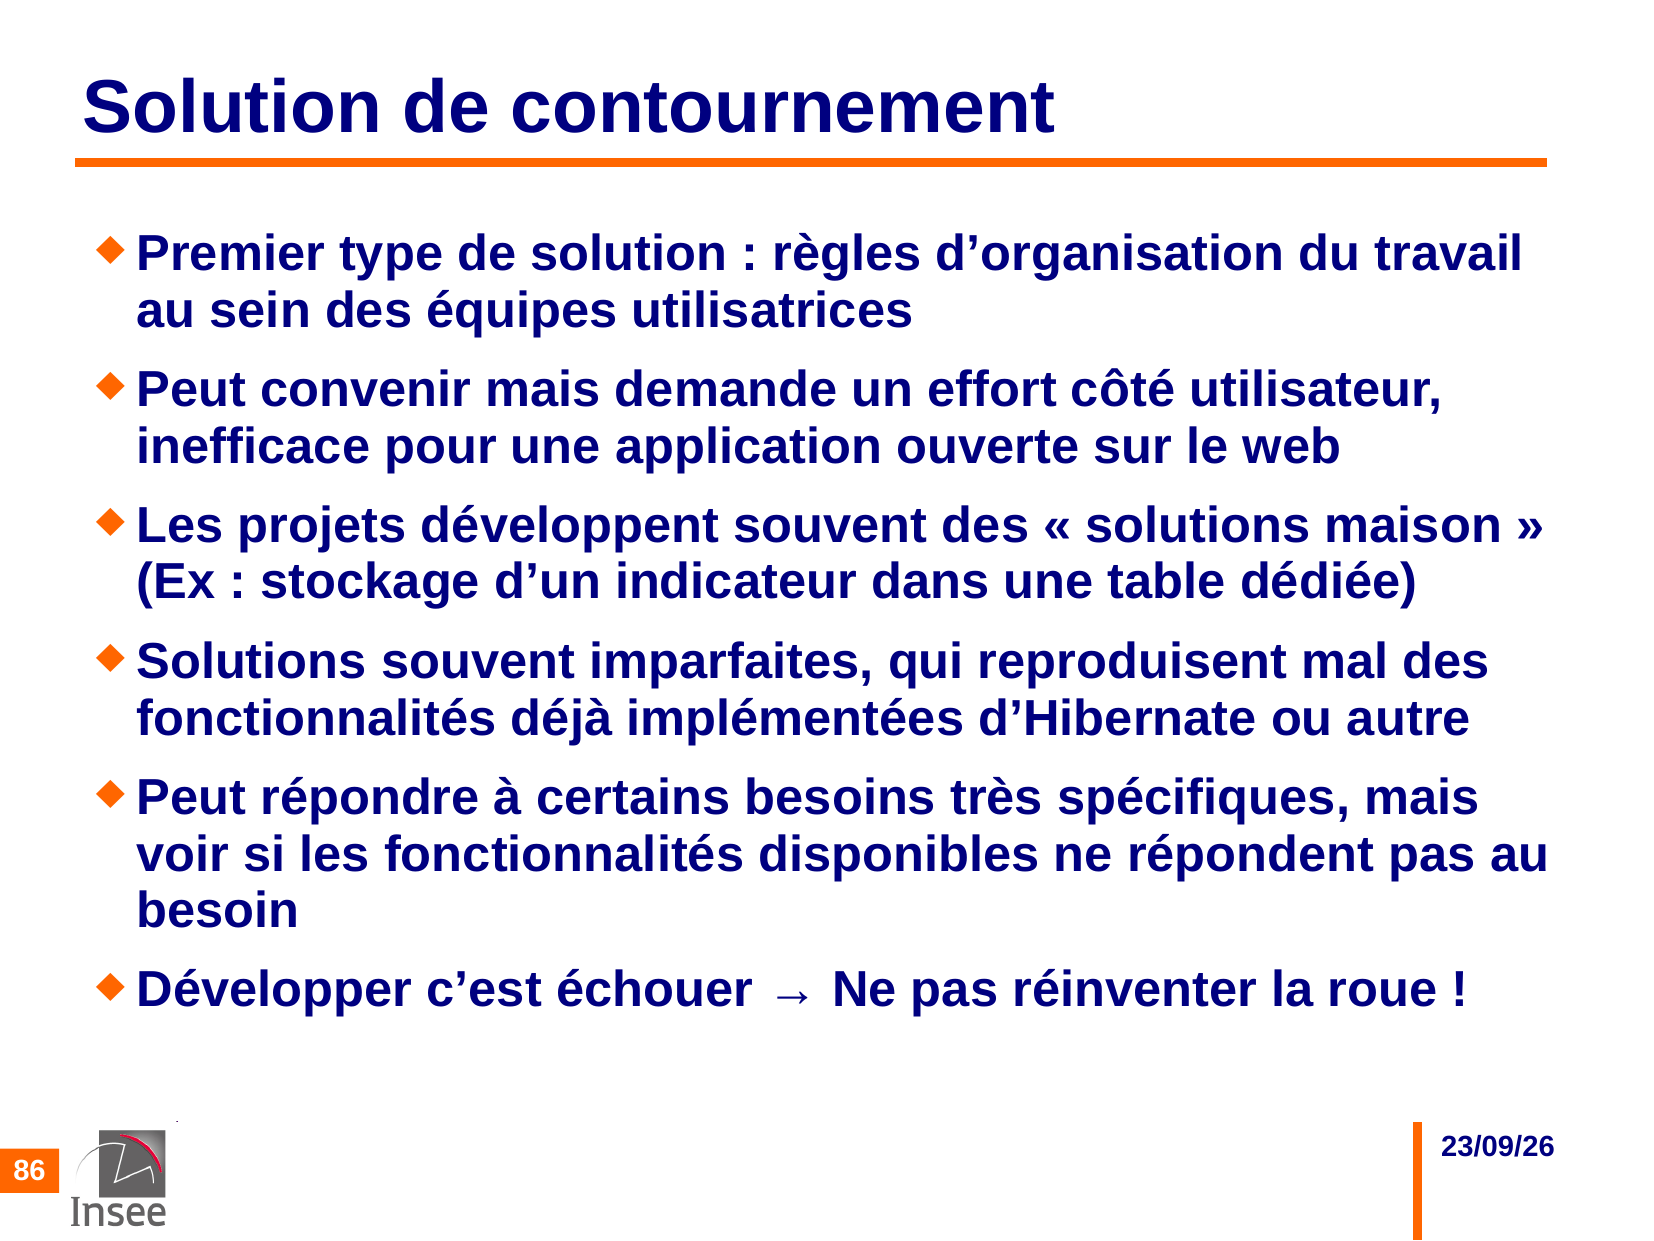

# Solution de contournement
Premier type de solution : règles d’organisation du travail au sein des équipes utilisatrices
Peut convenir mais demande un effort côté utilisateur, inefficace pour une application ouverte sur le web
Les projets développent souvent des « solutions maison » (Ex : stockage d’un indicateur dans une table dédiée)
Solutions souvent imparfaites, qui reproduisent mal des fonctionnalités déjà implémentées d’Hibernate ou autre
Peut répondre à certains besoins très spécifiques, mais voir si les fonctionnalités disponibles ne répondent pas au besoin
Développer c’est échouer → Ne pas réinventer la roue !
86